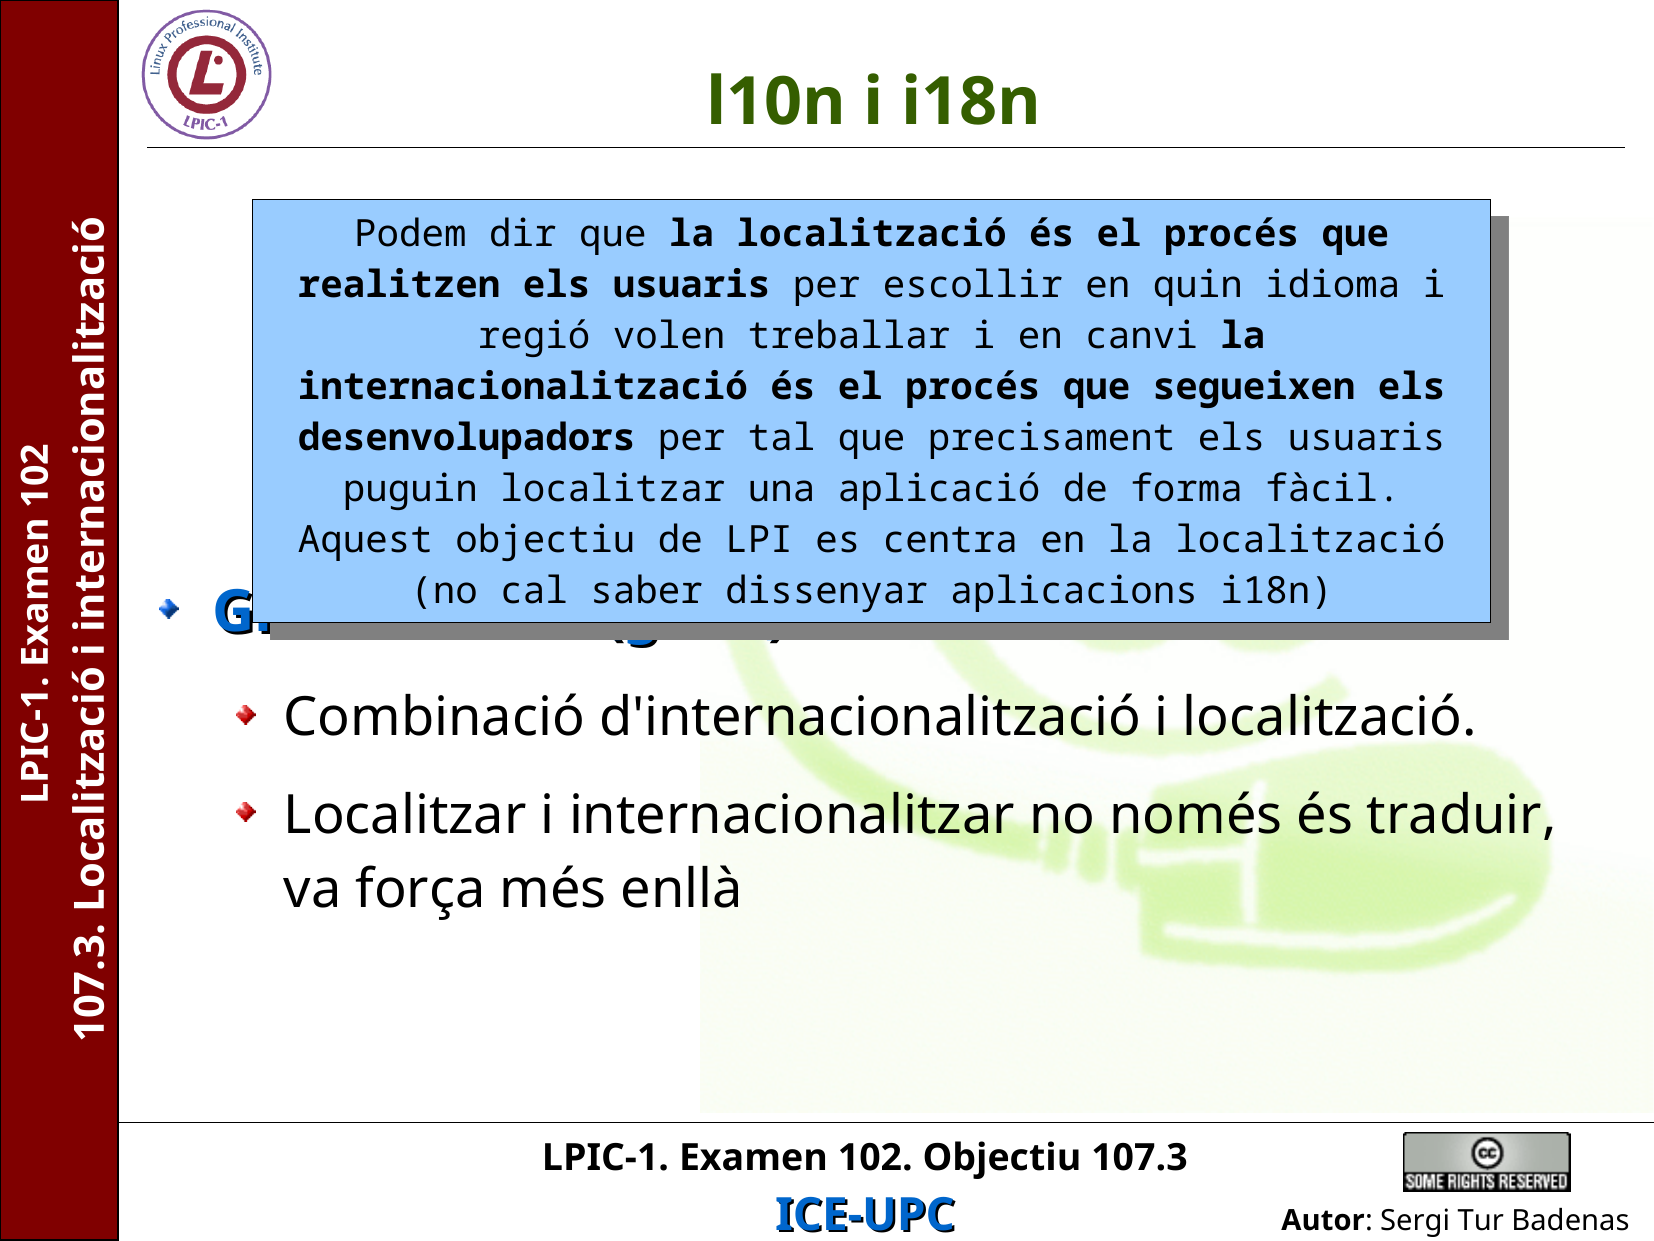

# l10n i i18n
Podem dir que la localització és el procés que realitzen els usuaris per escollir en quin idioma i regió volen treballar i en canvi la internacionalització és el procés que segueixen els desenvolupadors per tal que precisament els usuaris puguin localitzar una aplicació de forma fàcil. Aquest objectiu de LPI es centra en la localització (no cal saber dissenyar aplicacions i18n)
Globalització (g11n)
Combinació d'internacionalització i localització.
Localitzar i internacionalitzar no només és traduir, va força més enllà